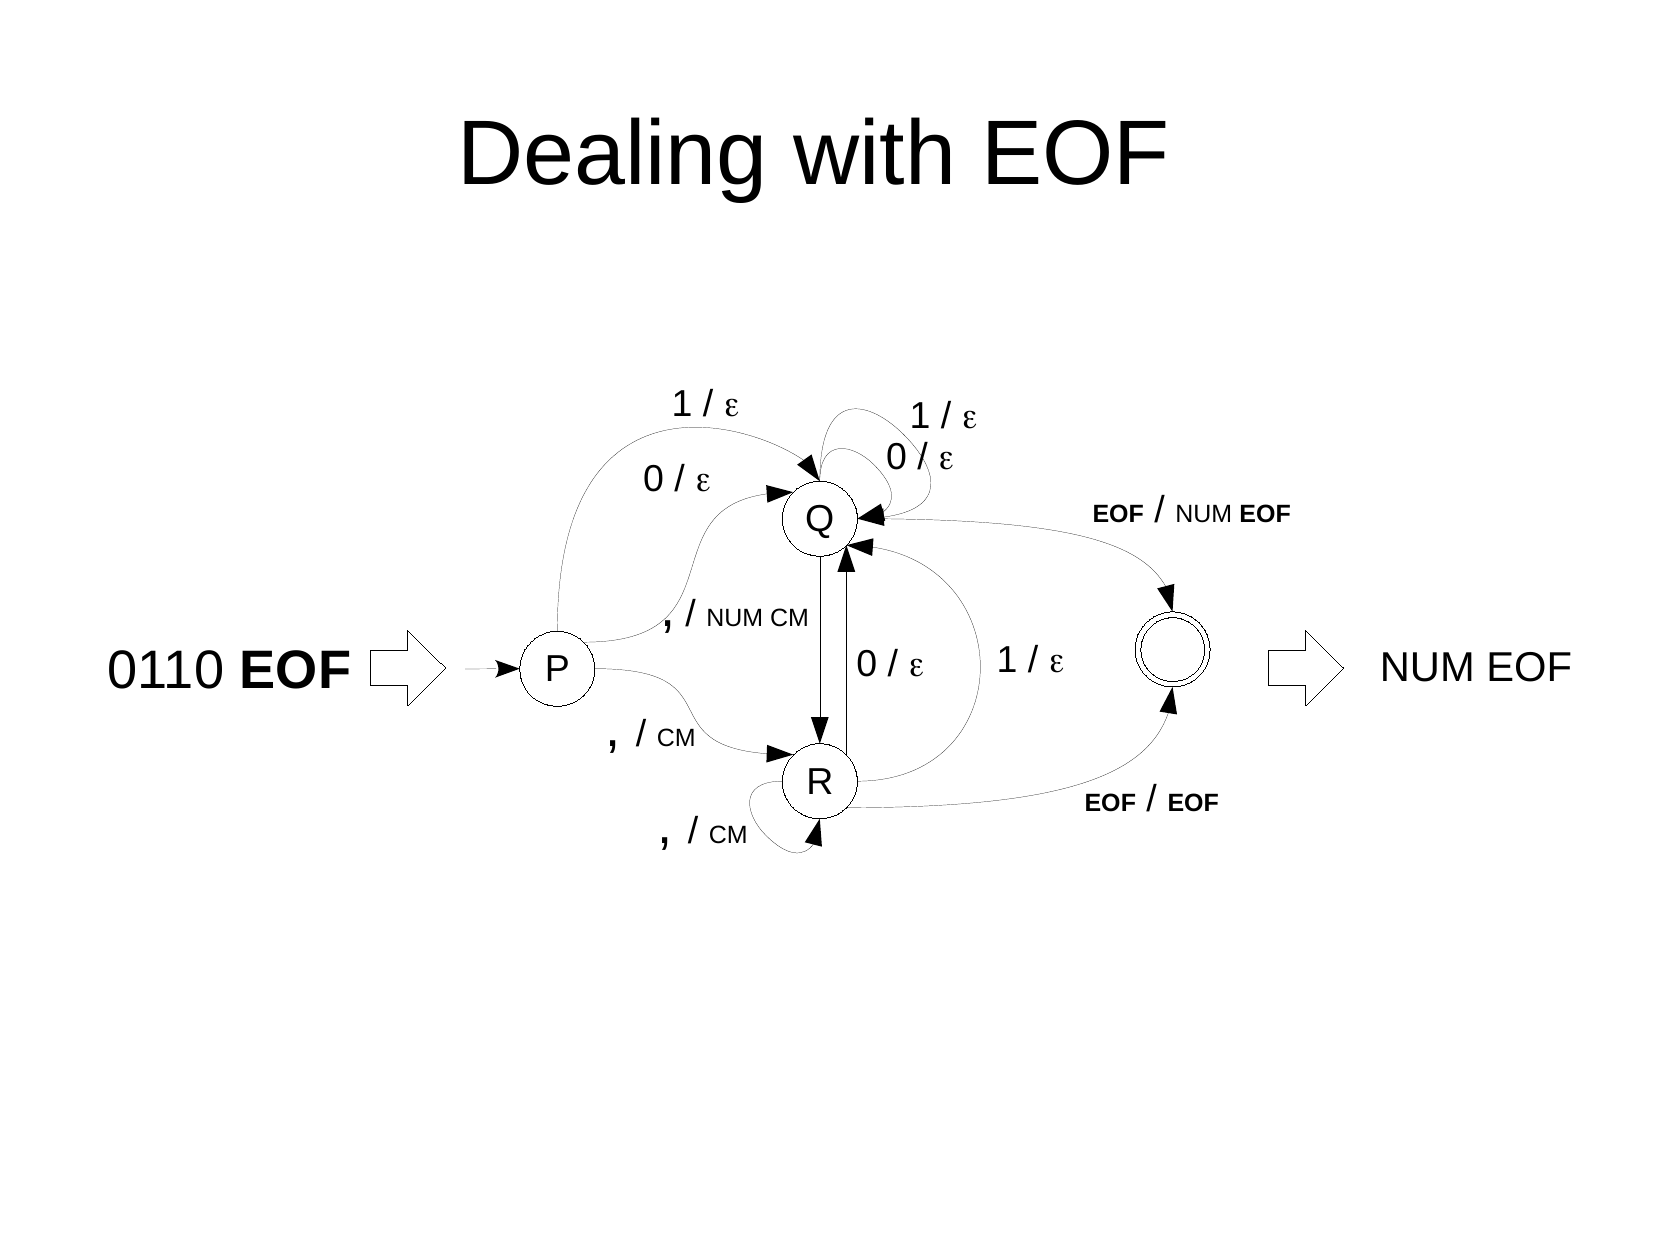

# Dealing with EOF
1 / 
1 / 
0 / 
0 / 
Q
EOF / NUM EOF
, / NUM CM
1 / 
P
0 / 
, / CM
R
EOF / EOF
, / CM
0110 EOF
NUM EOF